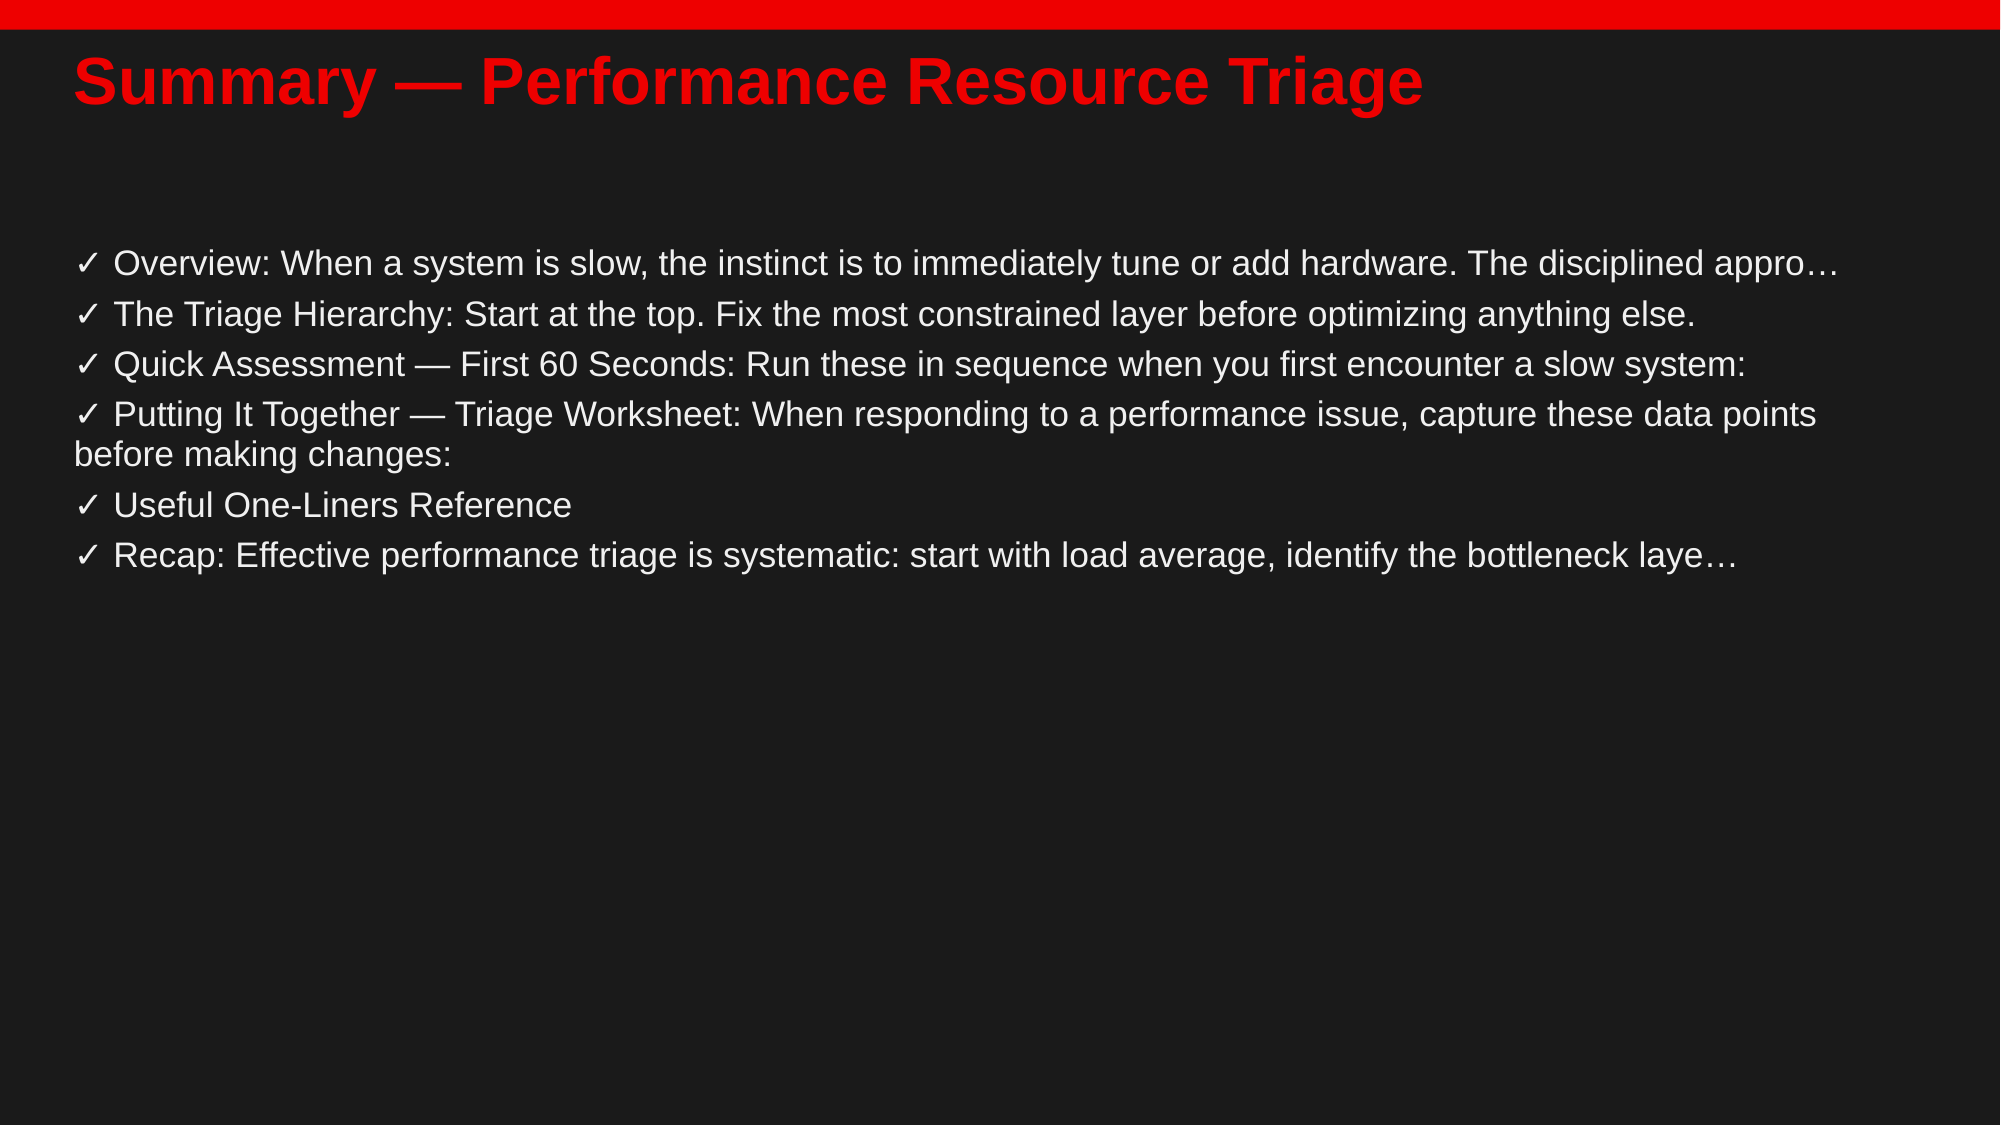

Summary — Performance Resource Triage
✓ Overview: When a system is slow, the instinct is to immediately tune or add hardware. The disciplined appro…
✓ The Triage Hierarchy: Start at the top. Fix the most constrained layer before optimizing anything else.
✓ Quick Assessment — First 60 Seconds: Run these in sequence when you first encounter a slow system:
✓ Putting It Together — Triage Worksheet: When responding to a performance issue, capture these data points before making changes:
✓ Useful One-Liners Reference
✓ Recap: Effective performance triage is systematic: start with load average, identify the bottleneck laye…